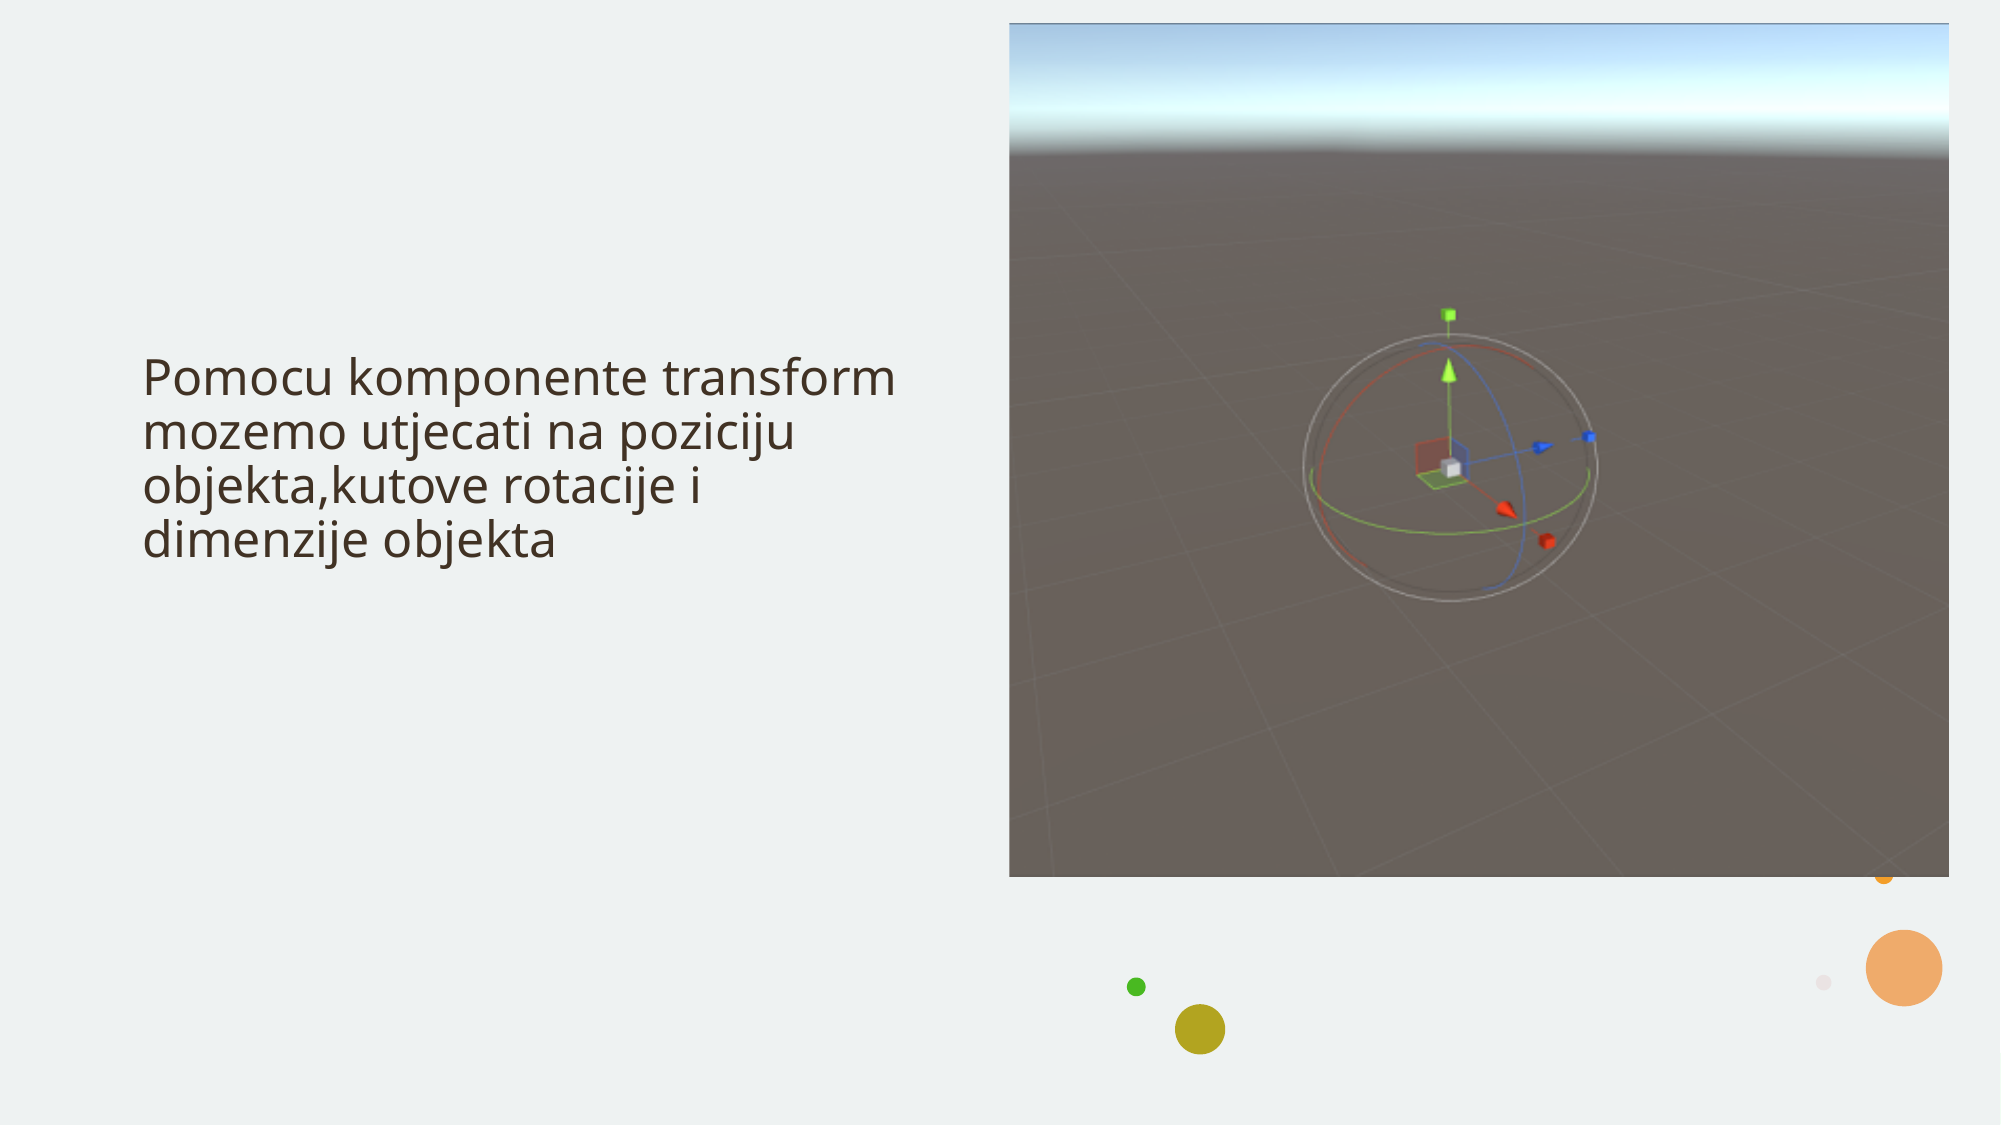

# Pomocu komponente transform mozemo utjecati na poziciju objekta,kutove rotacije i dimenzije objekta